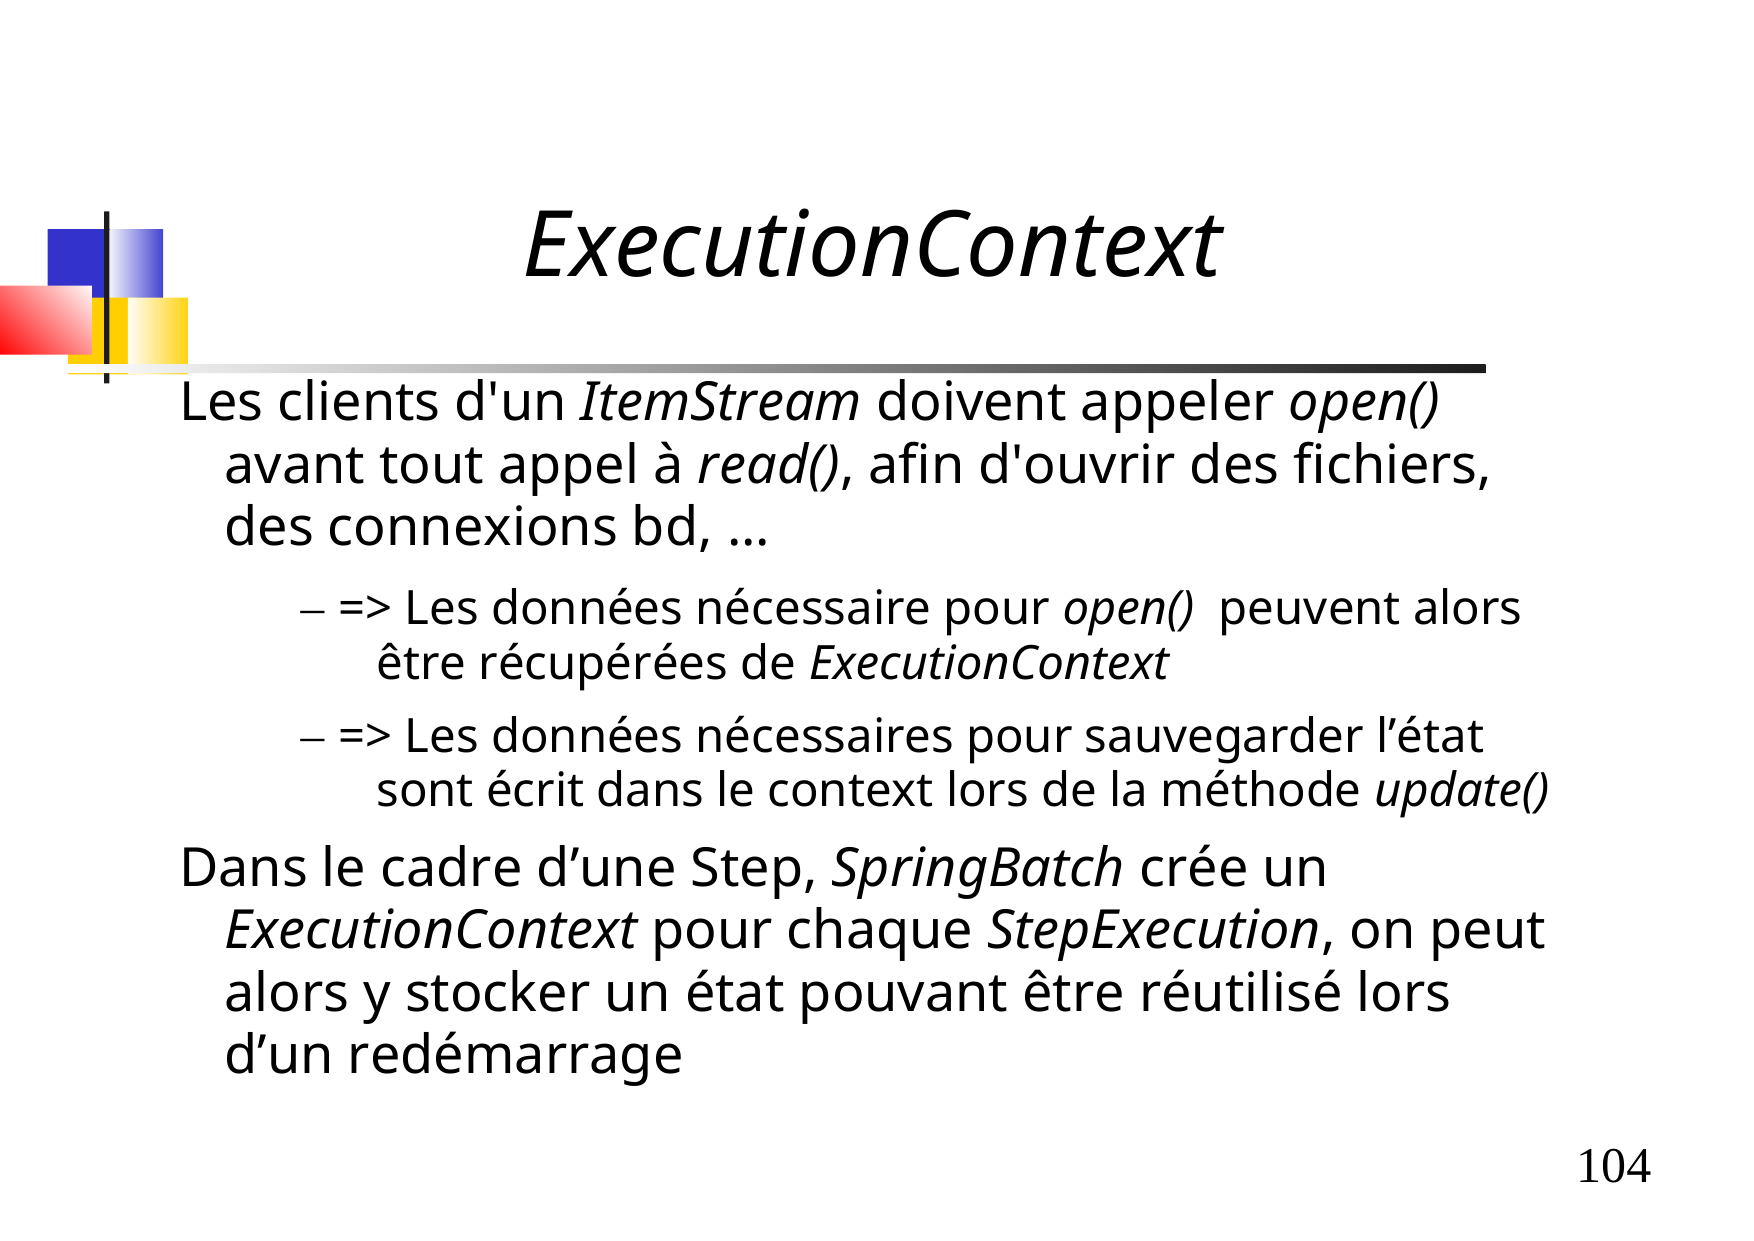

# ExecutionContext
Les clients d'un ItemStream doivent appeler open() avant tout appel à read(), afin d'ouvrir des fichiers, des connexions bd, ...
=> Les données nécessaire pour open() peuvent alors être récupérées de ExecutionContext
=> Les données nécessaires pour sauvegarder l’état sont écrit dans le context lors de la méthode update()
Dans le cadre d’une Step, SpringBatch crée un ExecutionContext pour chaque StepExecution, on peut alors y stocker un état pouvant être réutilisé lors d’un redémarrage